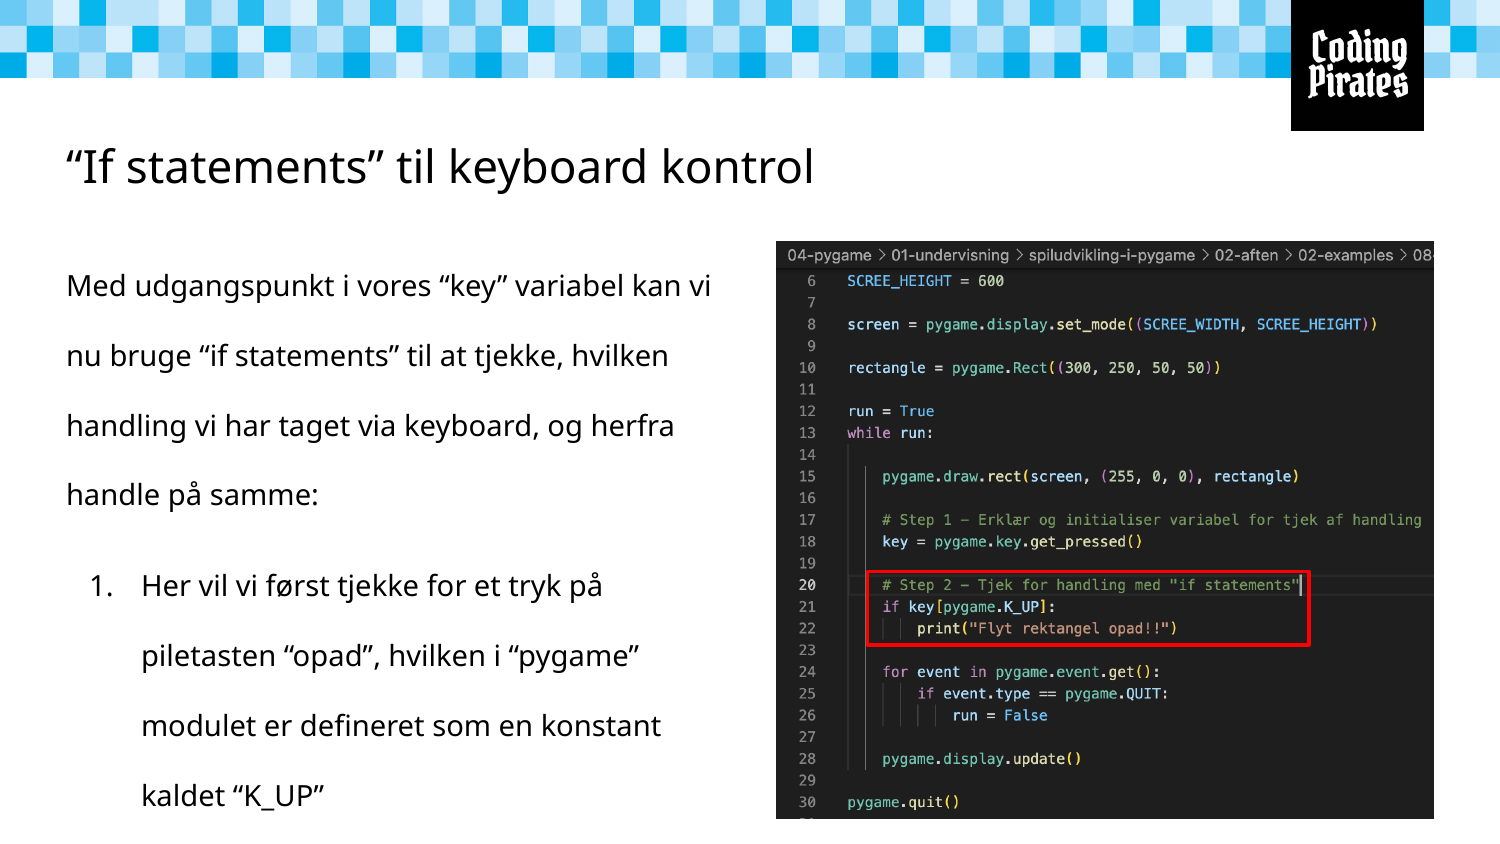

# “If statements” til keyboard kontrol
Med udgangspunkt i vores “key” variabel kan vi nu bruge “if statements” til at tjekke, hvilken handling vi har taget via keyboard, og herfra handle på samme:
Her vil vi først tjekke for et tryk på piletasten “opad”, hvilken i “pygame” modulet er defineret som en konstant kaldet “K_UP”